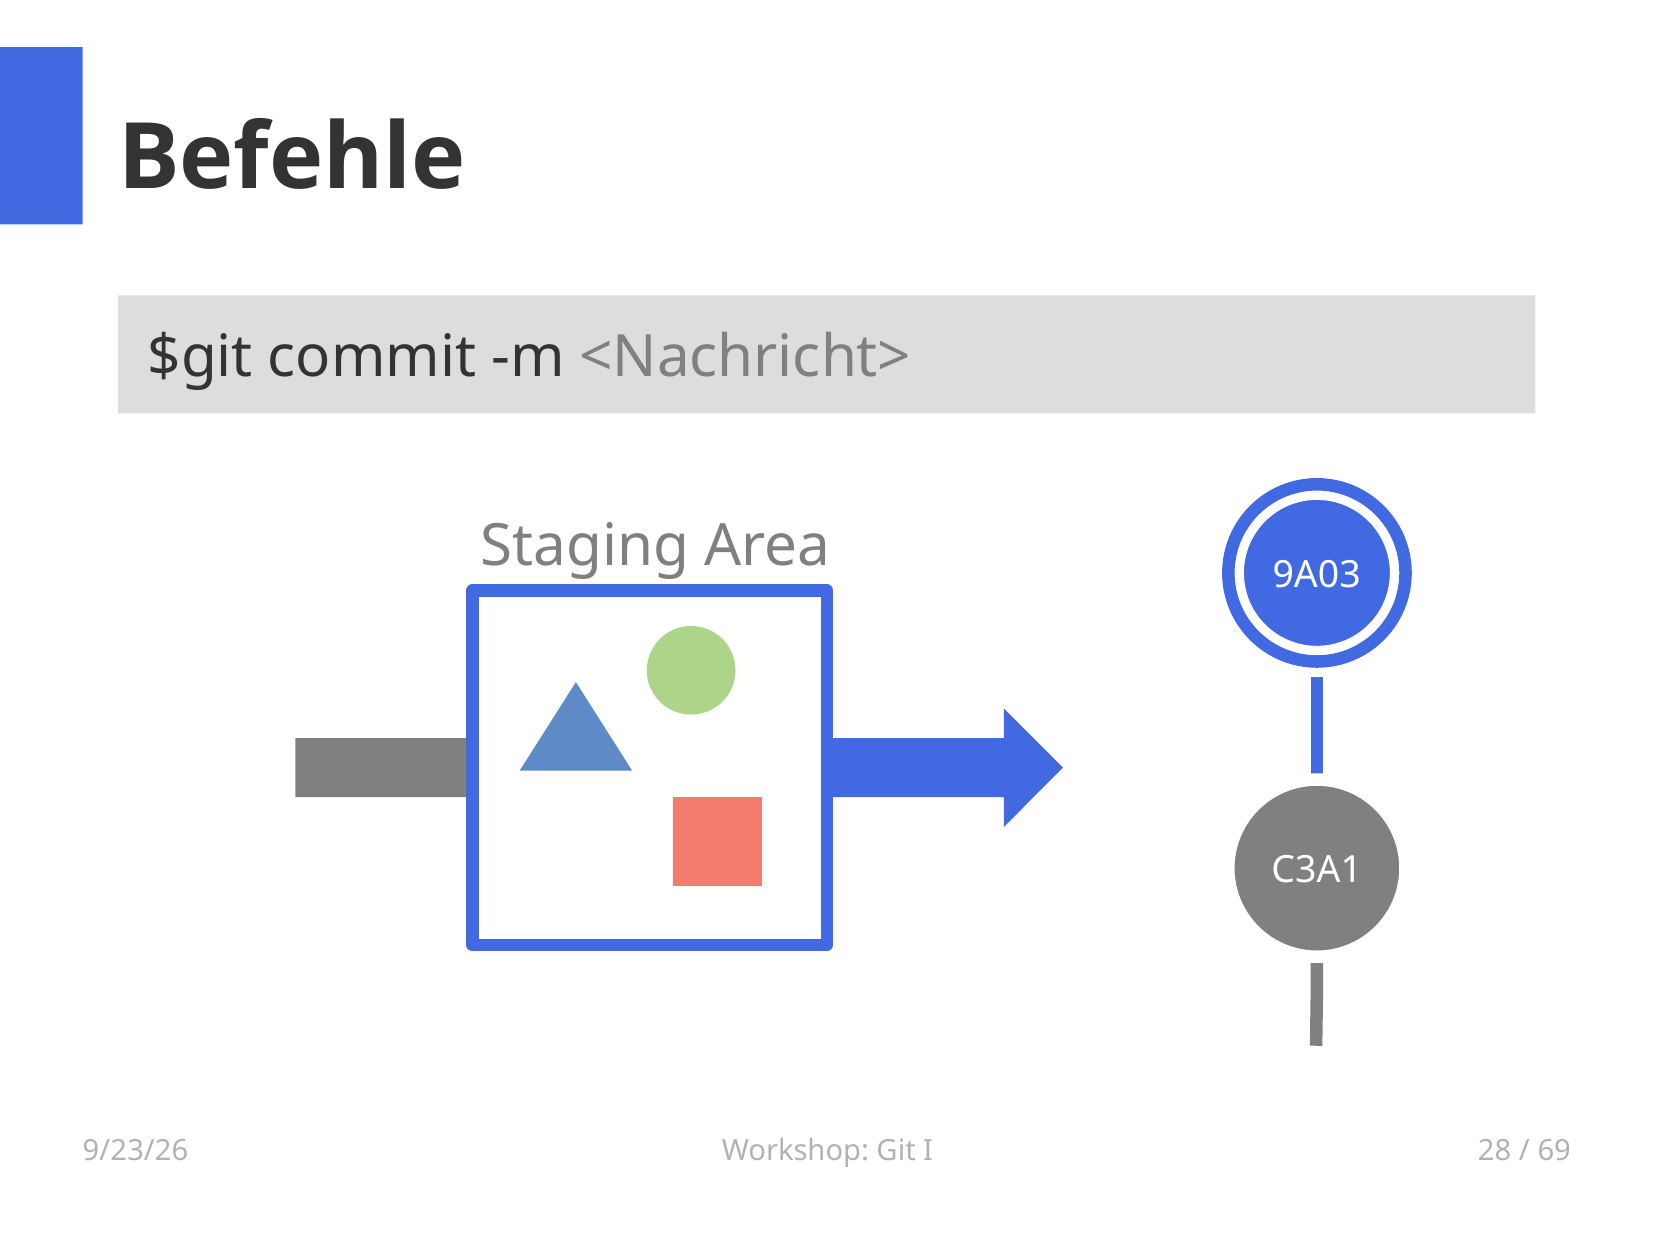

# Befehle
$git commit -m <Nachricht>
9A03
Staging Area
C3A1